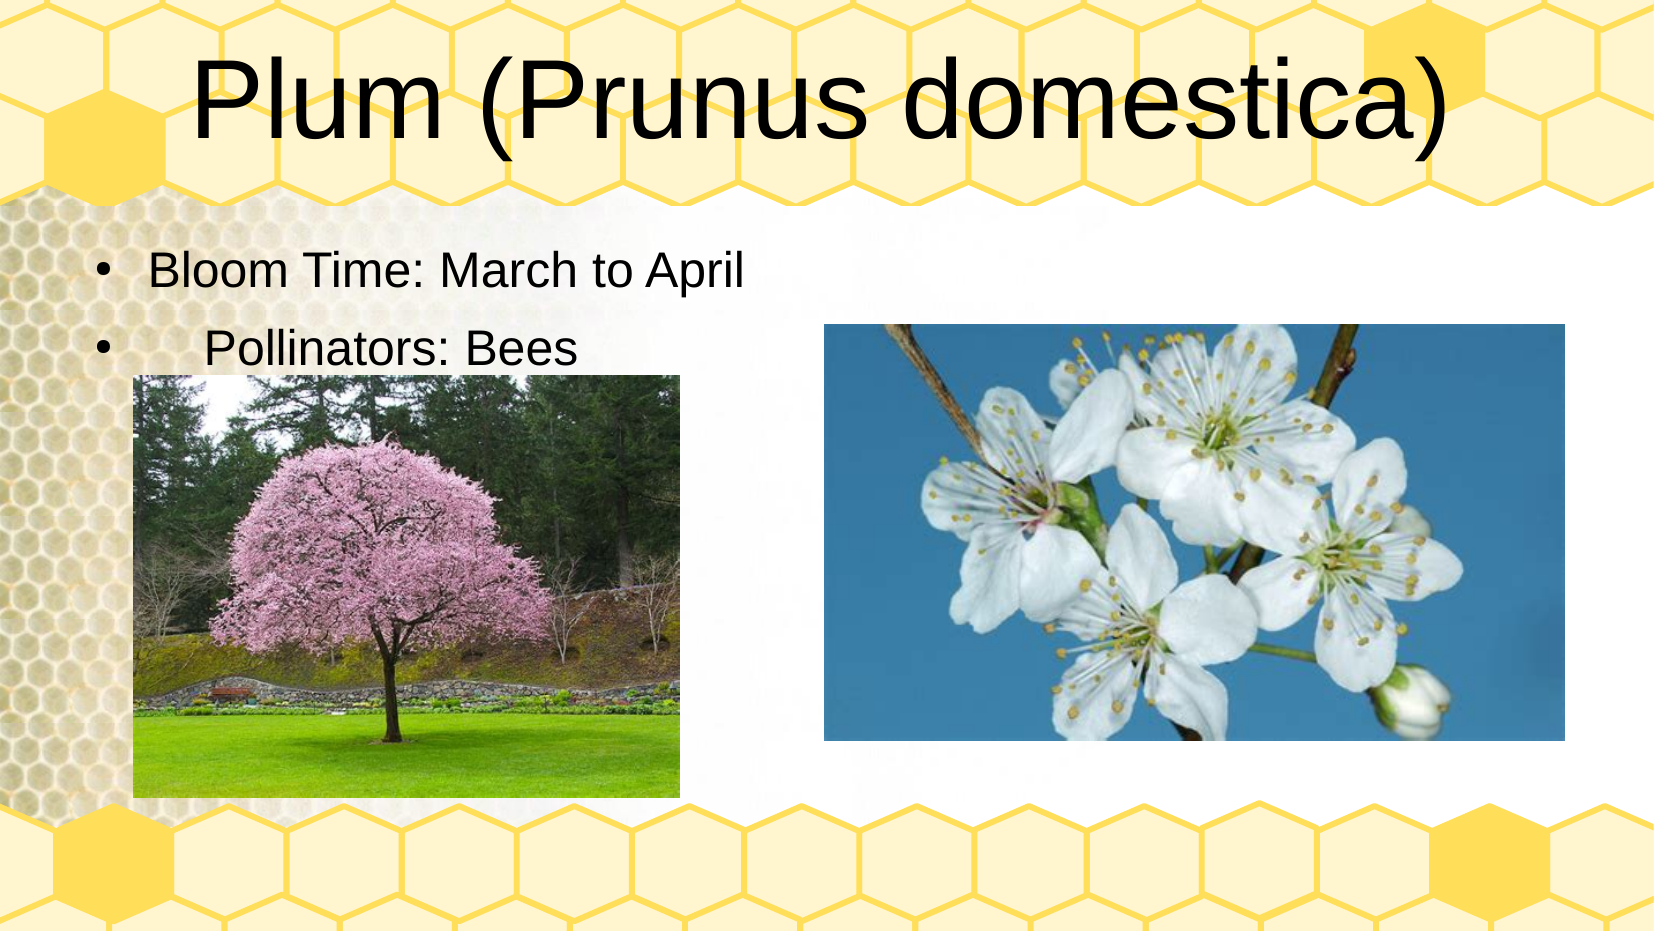

# Plum (Prunus domestica)
Bloom Time: March to April
 Pollinators: Bees